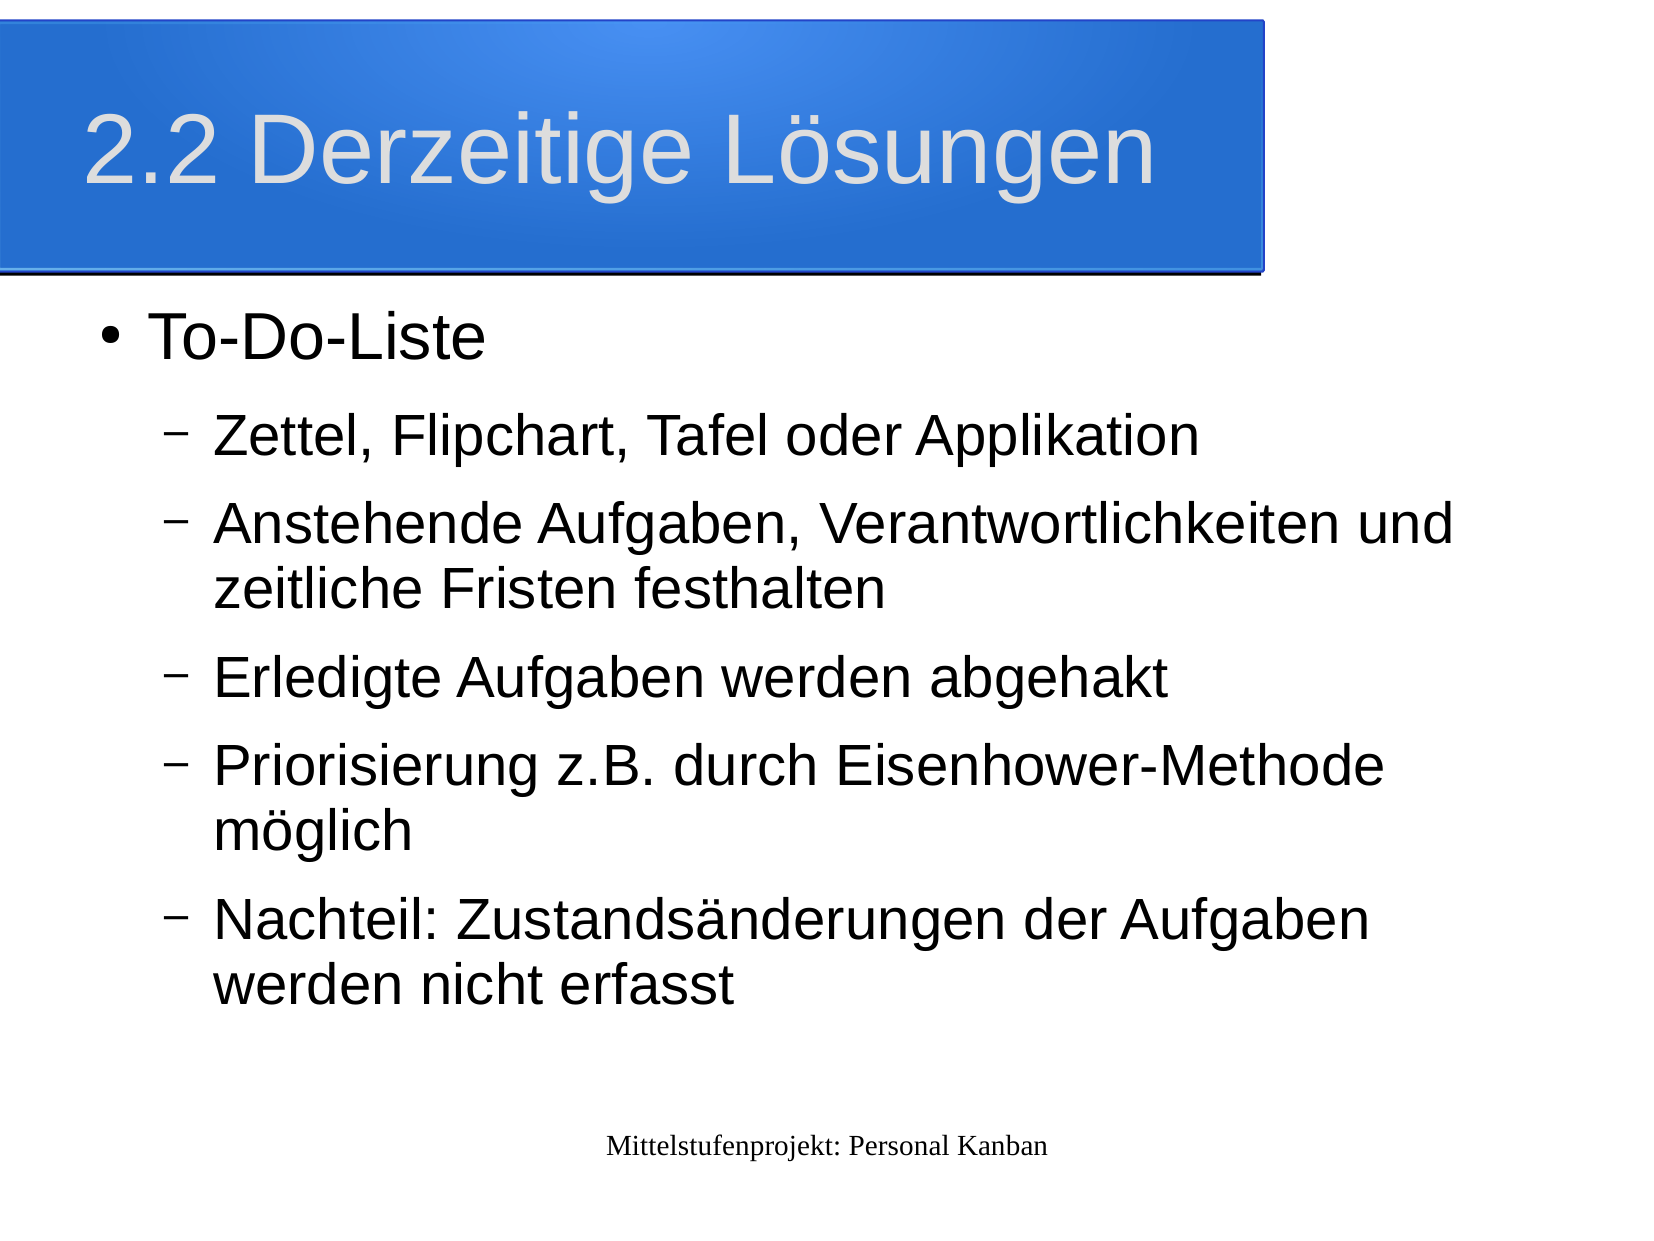

# 2.2 Derzeitige Lösungen
To-Do-Liste
Zettel, Flipchart, Tafel oder Applikation
Anstehende Aufgaben, Verantwortlichkeiten und zeitliche Fristen festhalten
Erledigte Aufgaben werden abgehakt
Priorisierung z.B. durch Eisenhower-Methode möglich
Nachteil: Zustandsänderungen der Aufgaben werden nicht erfasst
Mittelstufenprojekt: Personal Kanban